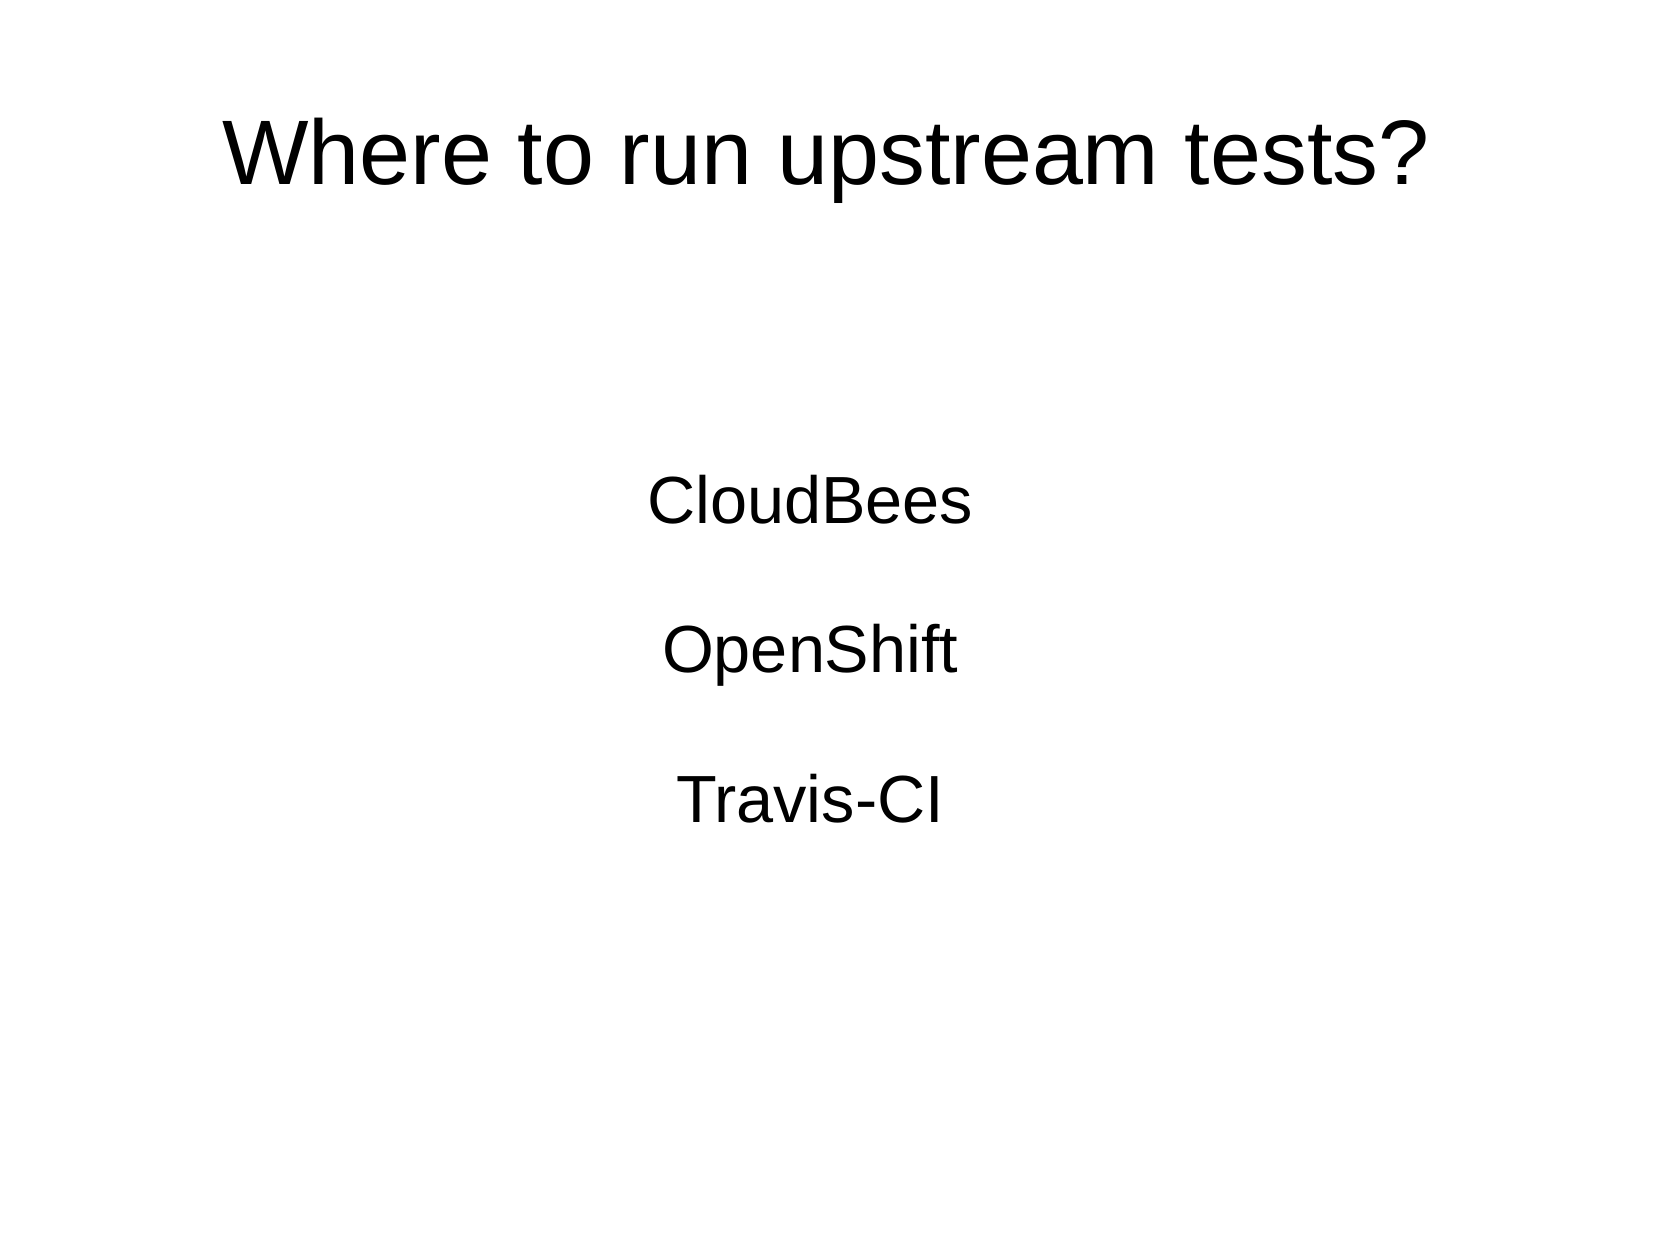

# Where to run upstream tests?
CloudBees
OpenShift
Travis-CI